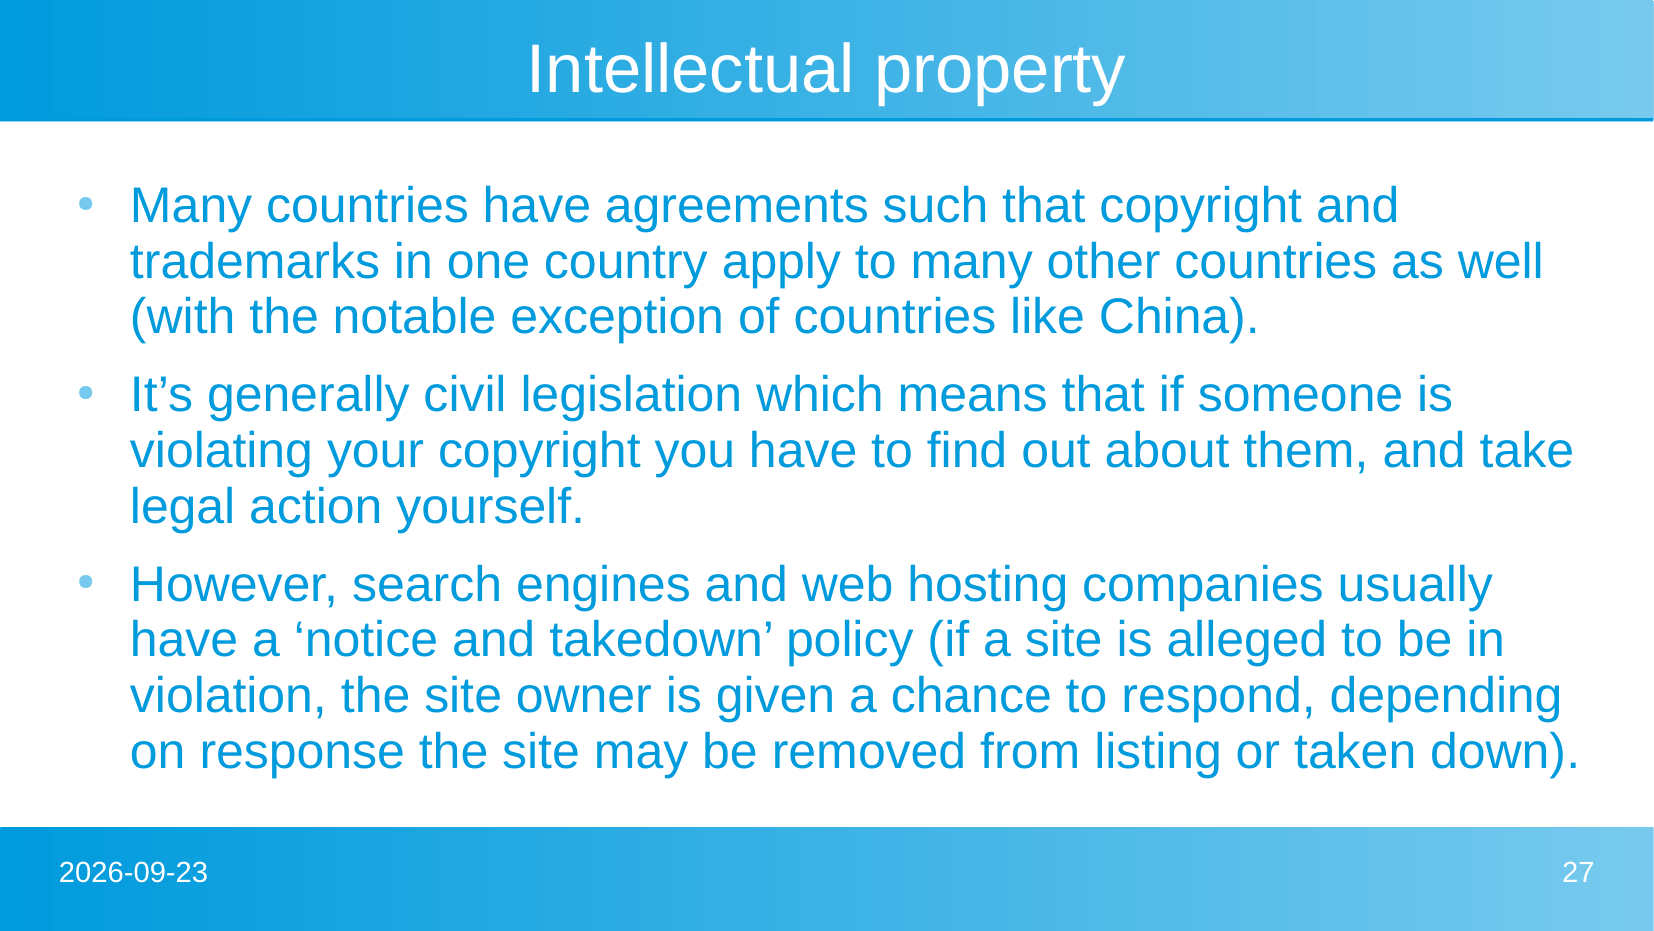

# Intellectual property
Many countries have agreements such that copyright and trademarks in one country apply to many other countries as well (with the notable exception of countries like China).
It’s generally civil legislation which means that if someone is violating your copyright you have to find out about them, and take legal action yourself.
However, search engines and web hosting companies usually have a ‘notice and takedown’ policy (if a site is alleged to be in violation, the site owner is given a chance to respond, depending on response the site may be removed from listing or taken down).
27